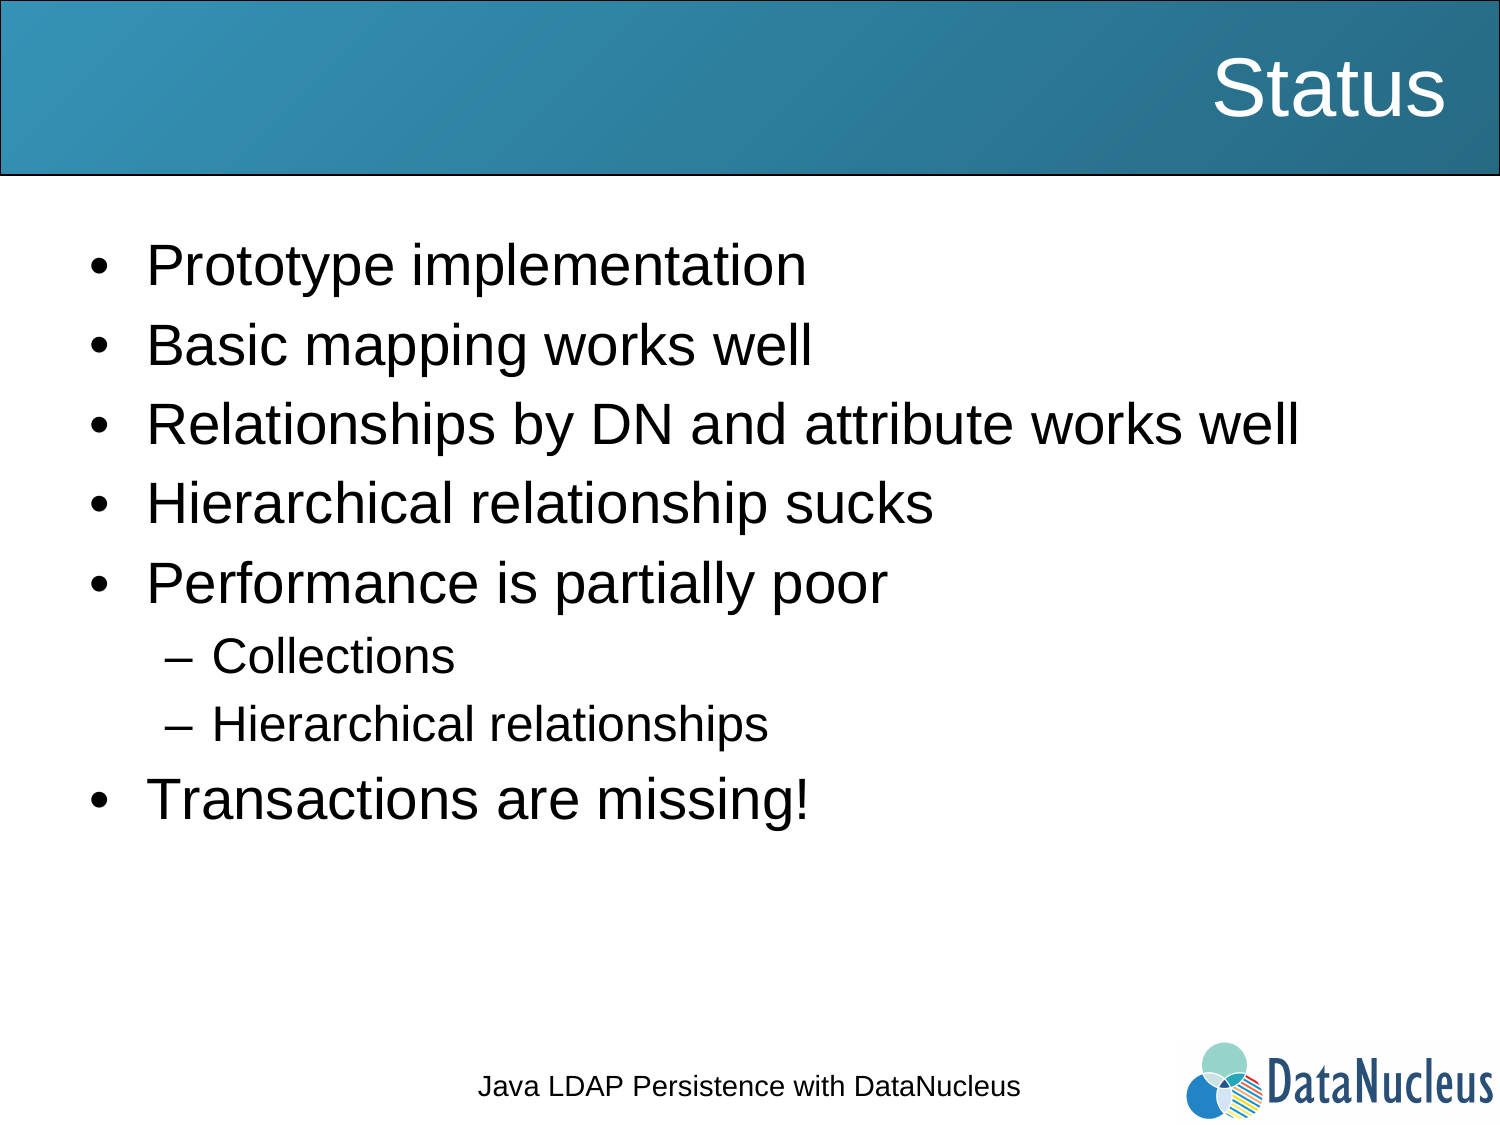

# Status
Prototype implementation
Basic mapping works well
Relationships by DN and attribute works well
Hierarchical relationship sucks
Performance is partially poor
Collections
Hierarchical relationships
Transactions are missing!